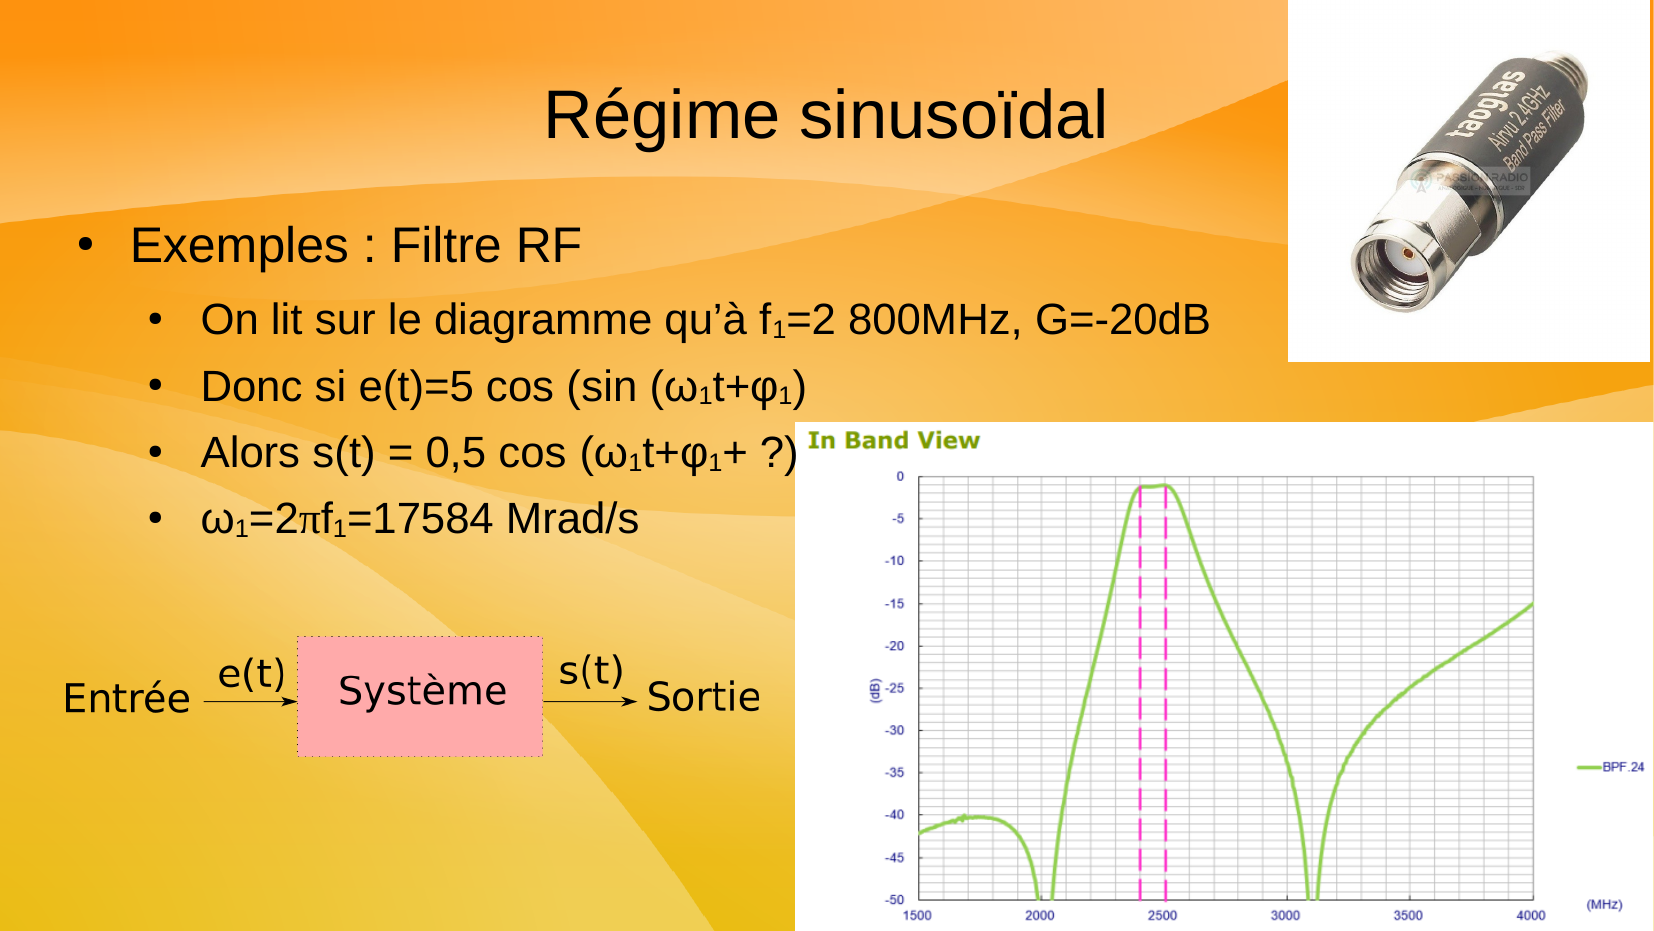

# Régime sinusoïdal
Exemples : Filtre RF
On lit sur le diagramme qu’à f1=2 800MHz, G=-20dB
Donc si e(t)=5 cos (sin (ω1t+φ1)
Alors s(t) = 0,5 cos (ω1t+φ1+ ?)
ω1=2πf1=17584 Mrad/s